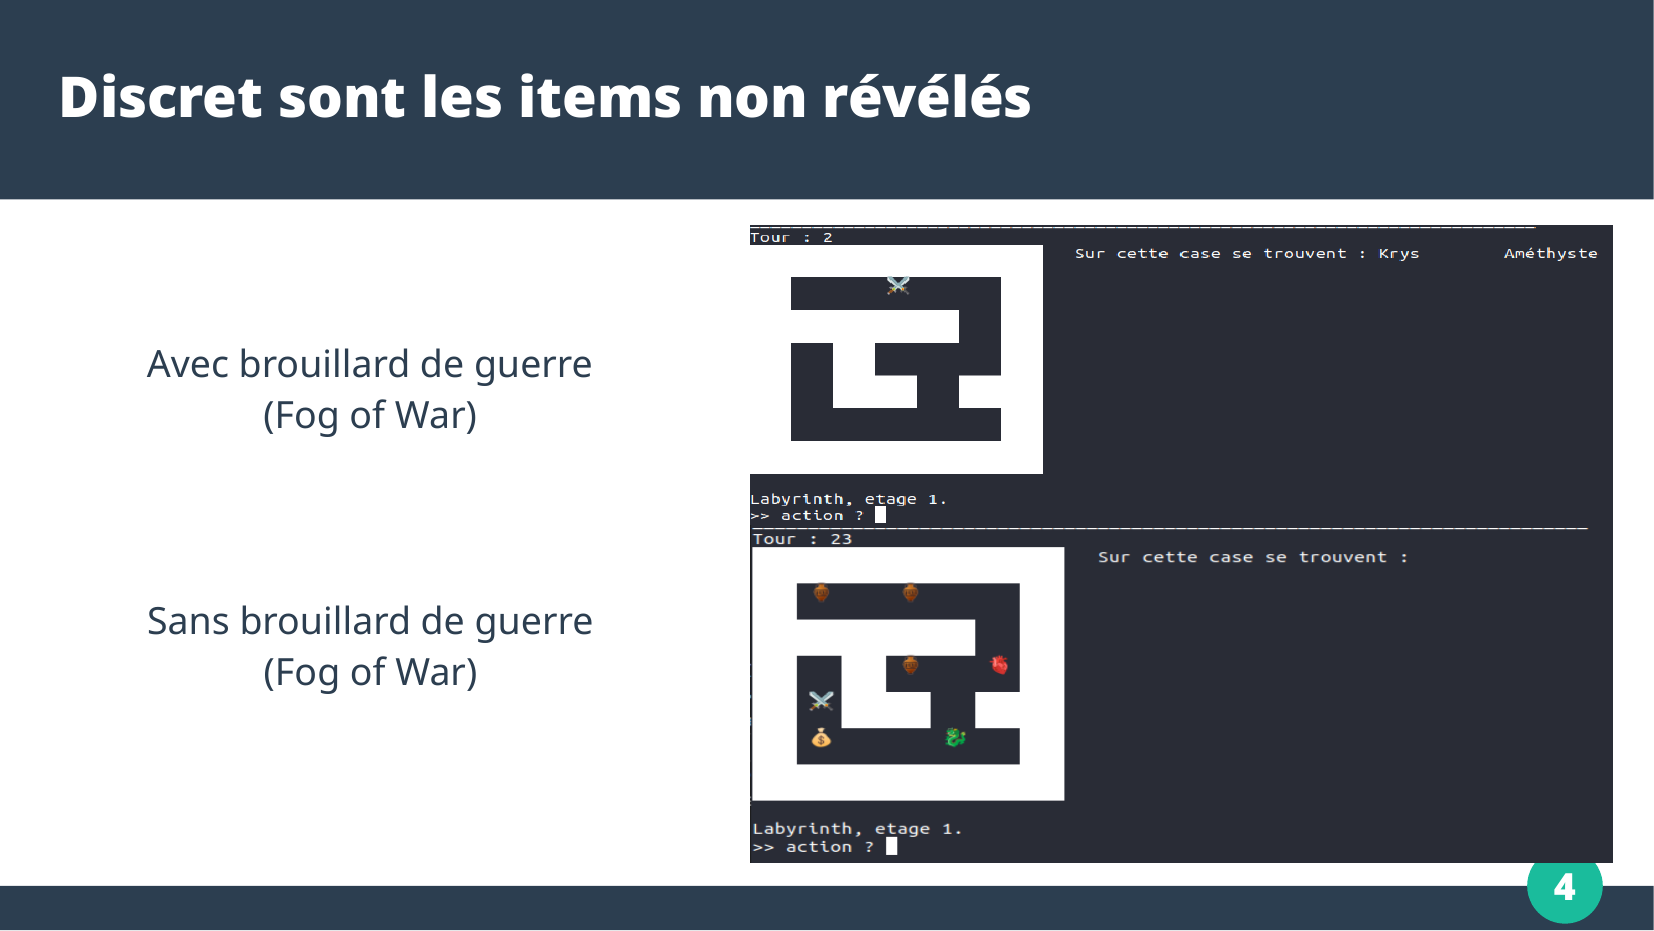

# Discret sont les items non révélés
Avec brouillard de guerre (Fog of War)
Sans brouillard de guerre
(Fog of War)